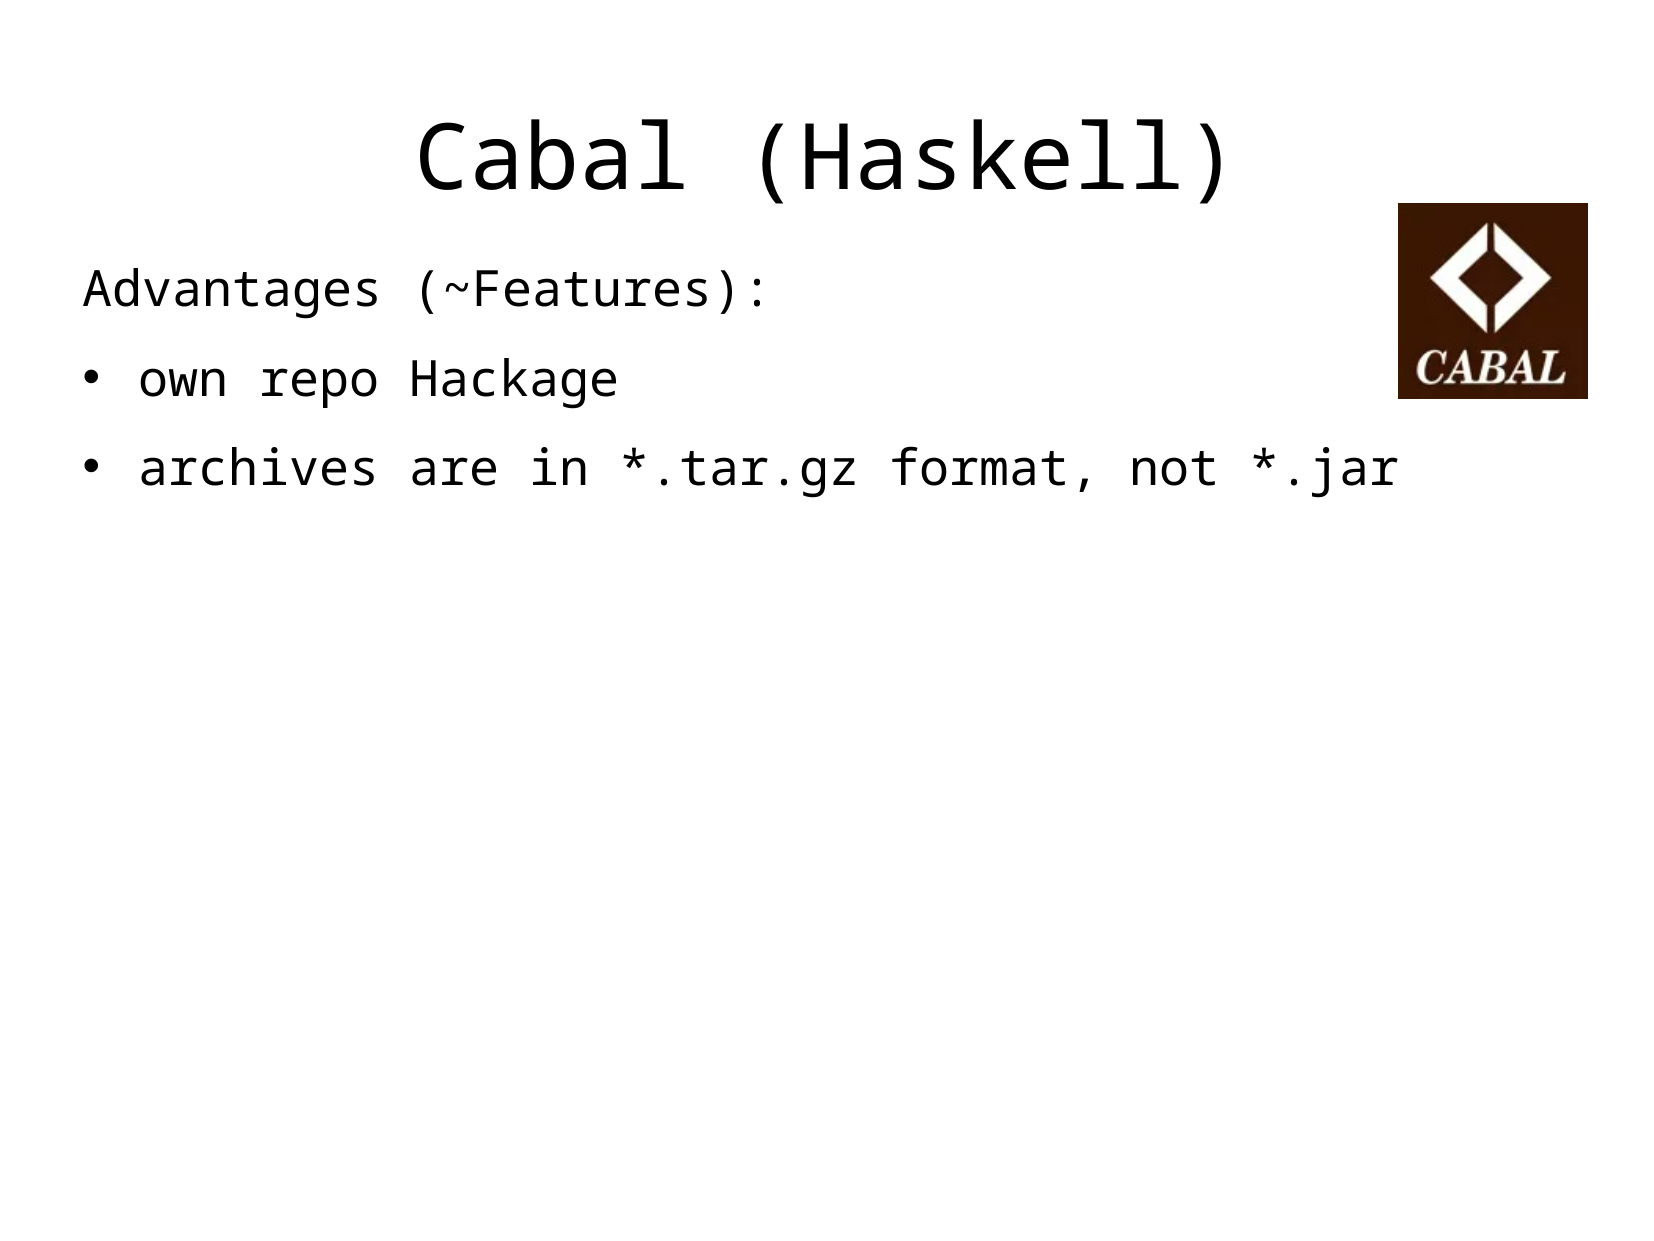

# Cabal (Haskell)
Advantages (~Features):
own repo Hackage
archives are in *.tar.gz format, not *.jar